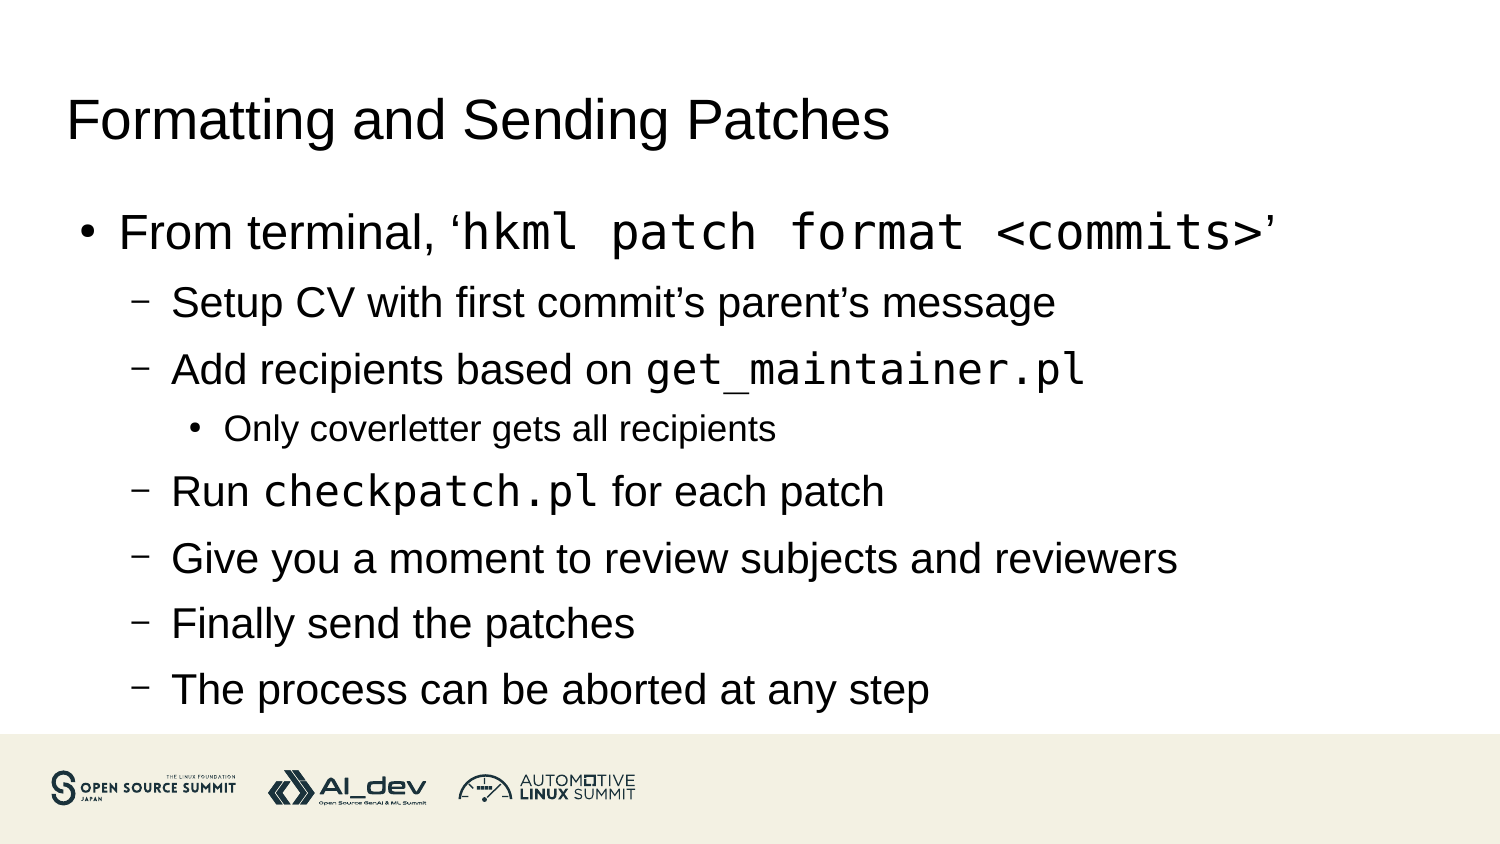

# Formatting and Sending Patches
From terminal, ‘hkml patch format <commits>’
Setup CV with first commit’s parent’s message
Add recipients based on get_maintainer.pl
Only coverletter gets all recipients
Run checkpatch.pl for each patch
Give you a moment to review subjects and reviewers
Finally send the patches
The process can be aborted at any step